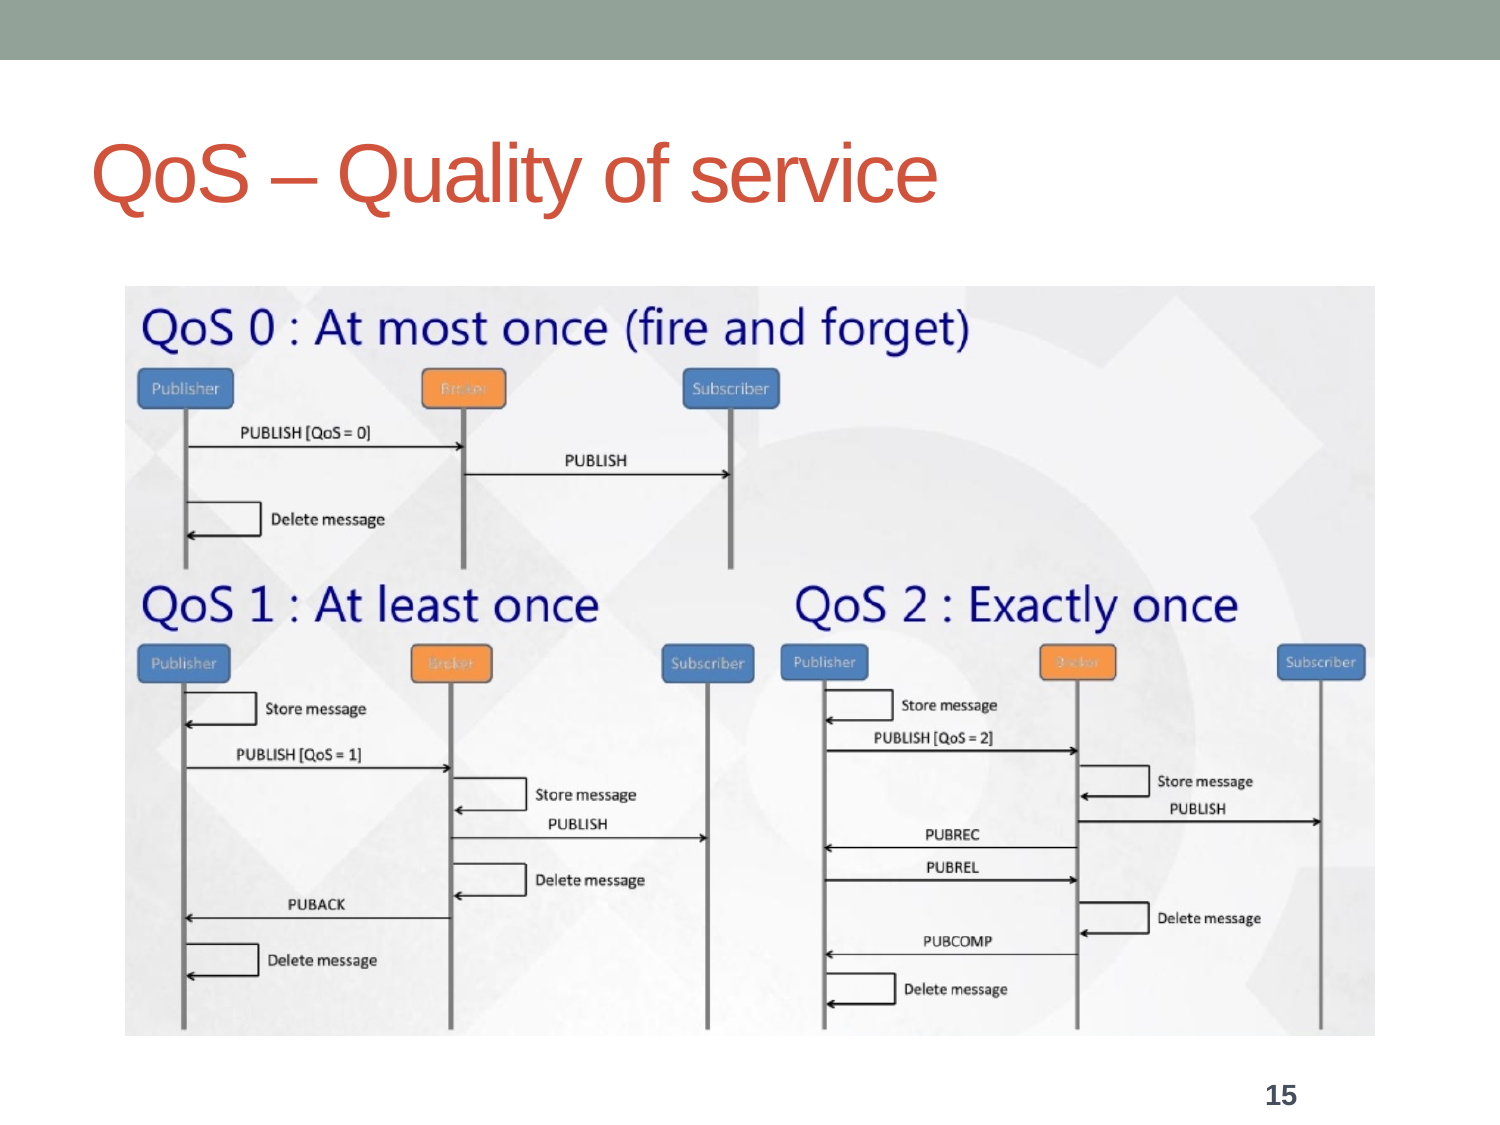

# QoS – Quality of service
15